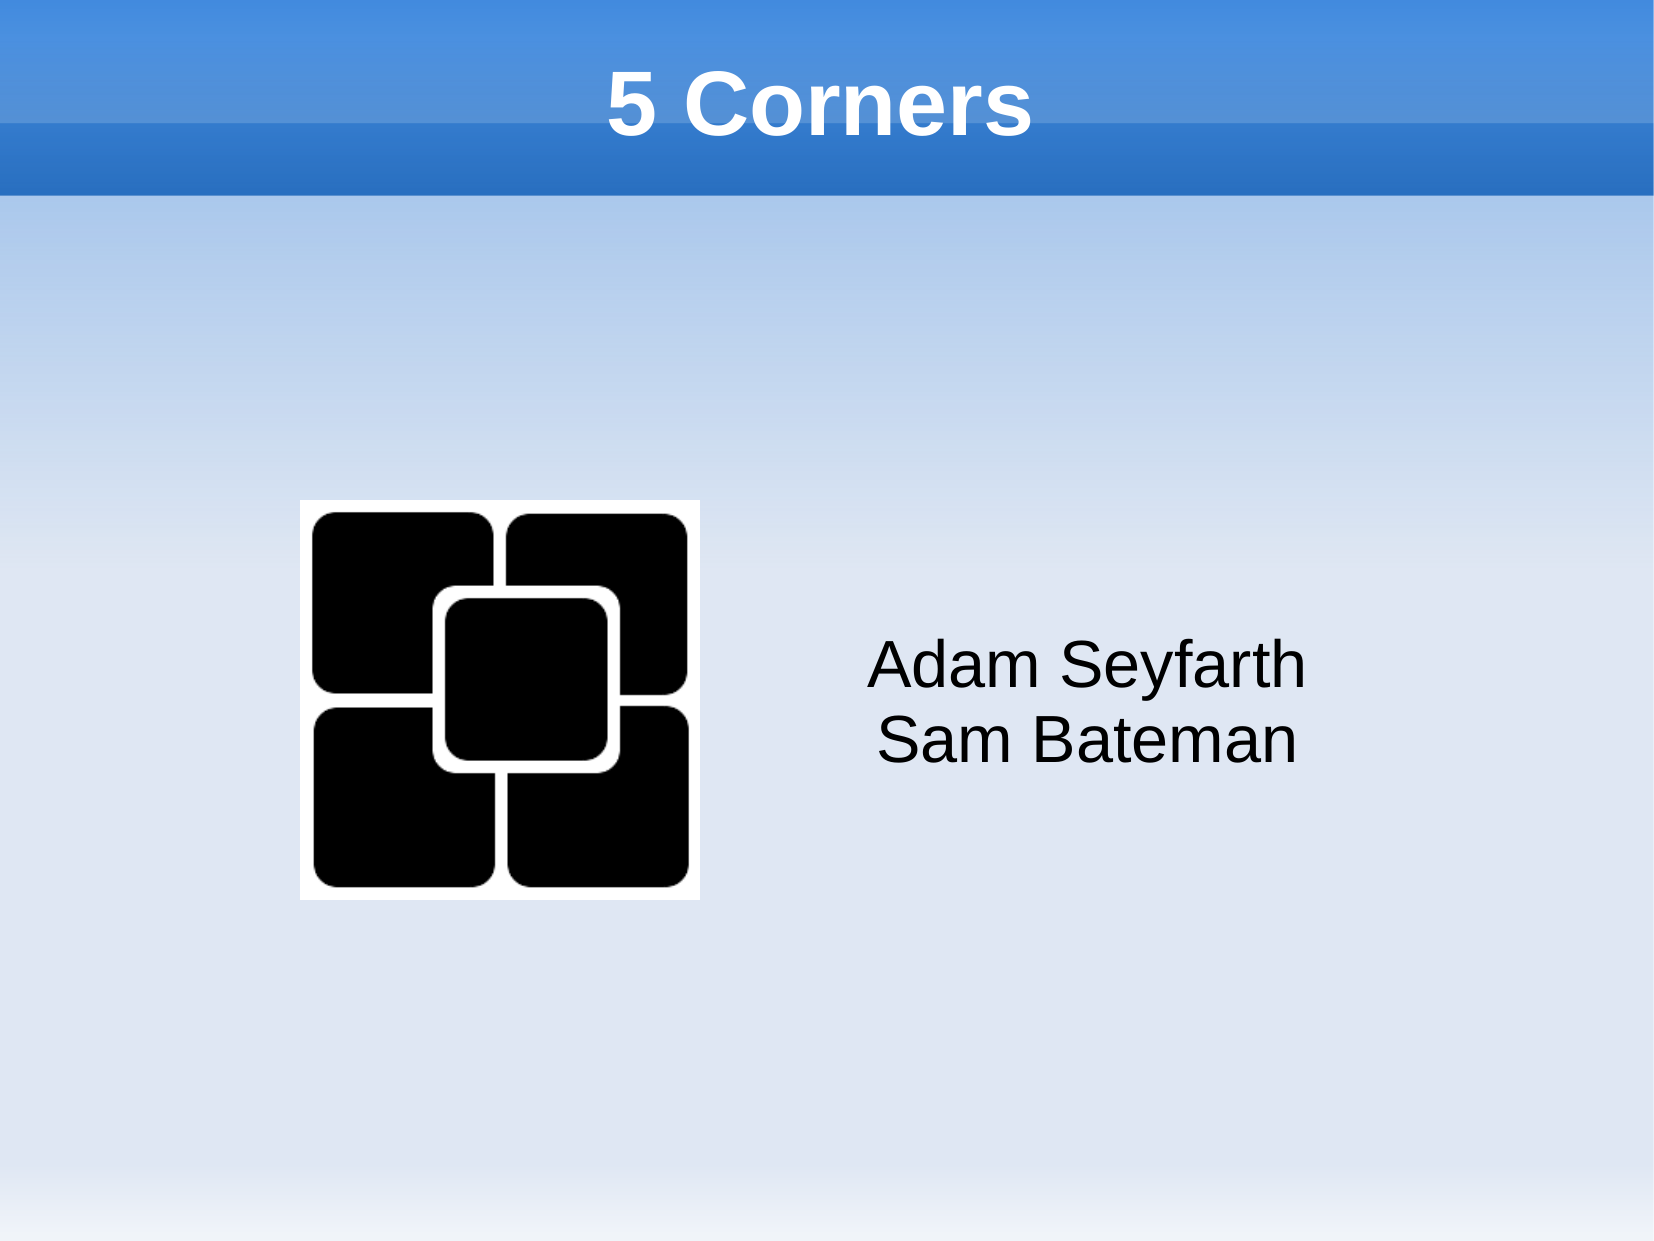

# 5 Corners
Adam Seyfarth
Sam Bateman